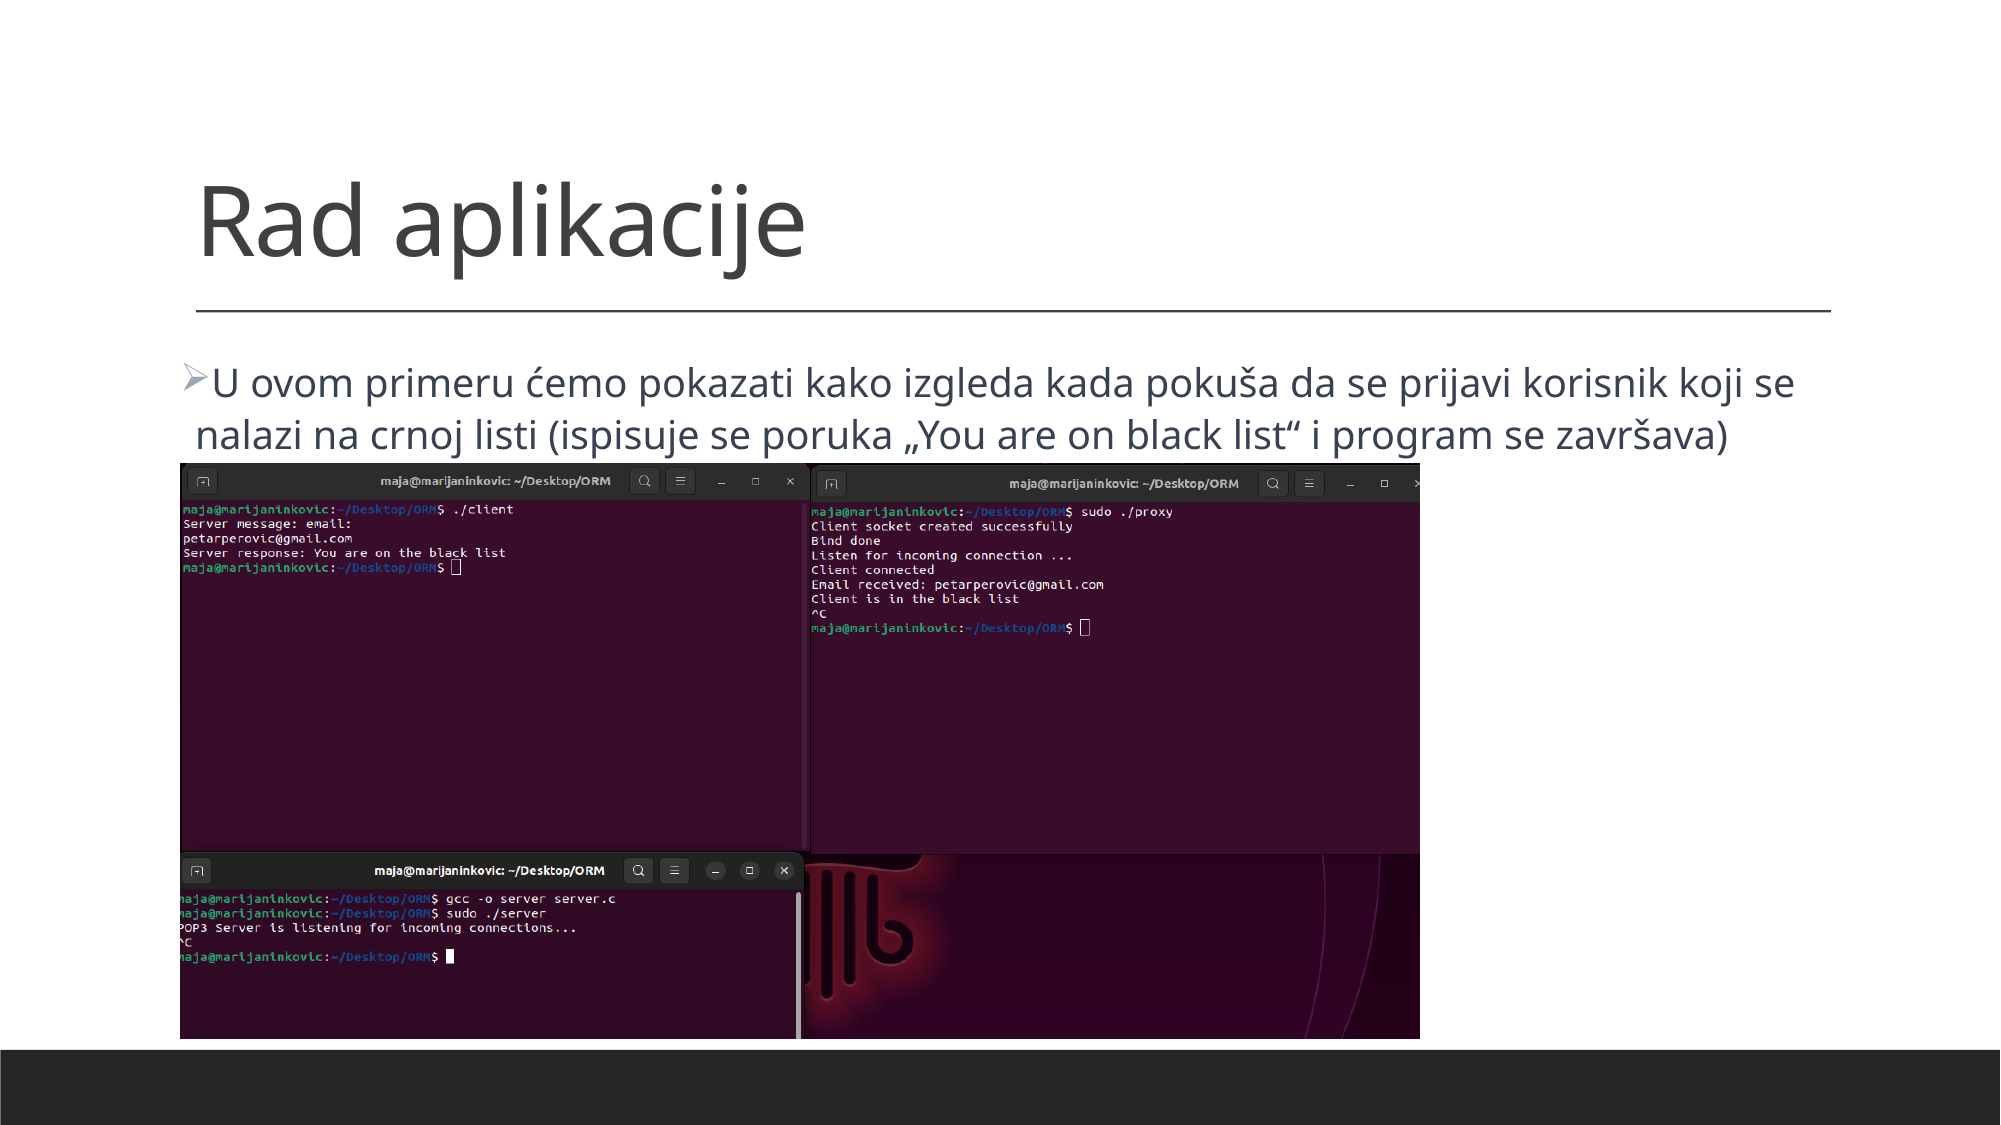

# Rad aplikacije
U ovom primeru ćemo pokazati kako izgleda kada pokuša da se prijavi korisnik koji se nalazi na crnoj listi (ispisuje se poruka „You are on black list“ i program se završava)